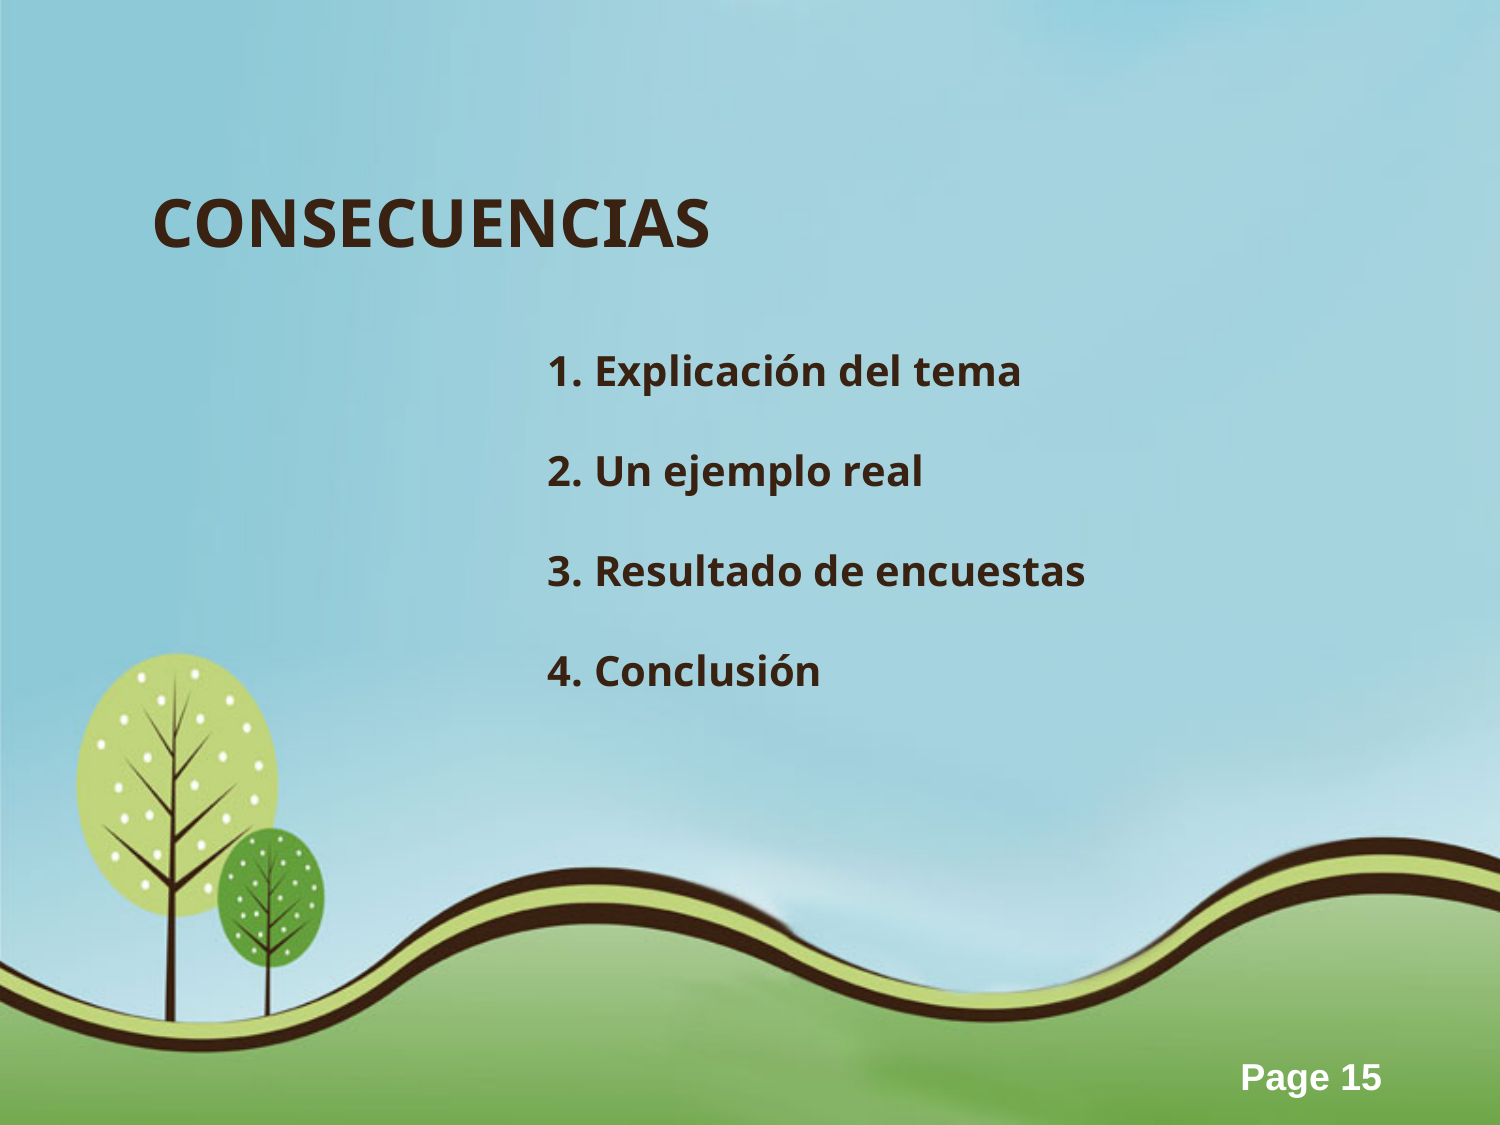

CONSECUENCIAS
1. Explicación del tema
2. Un ejemplo real
3. Resultado de encuestas
4. Conclusión